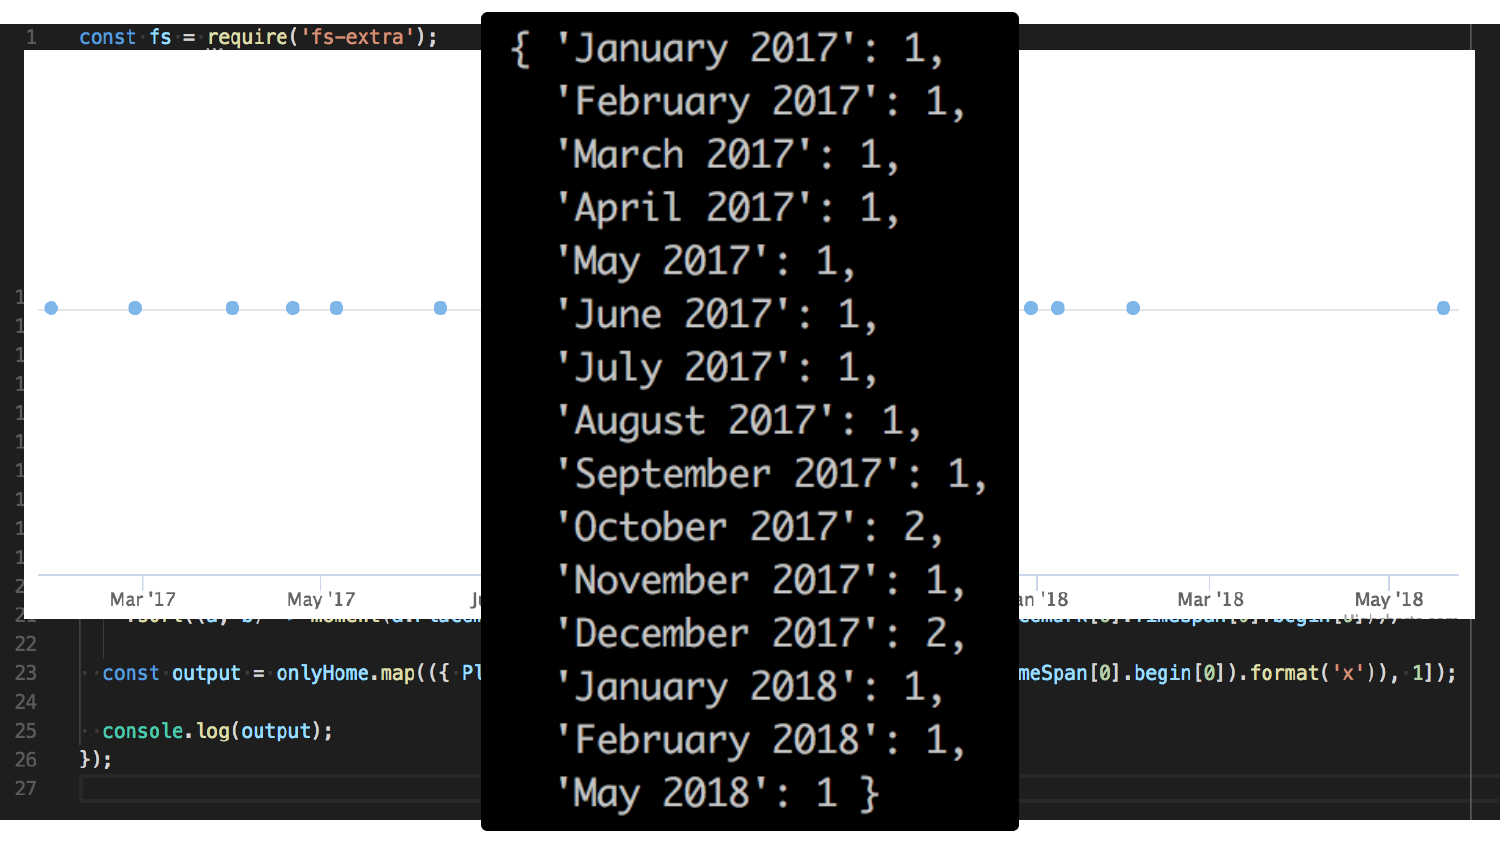

# How often do I not leave the house?